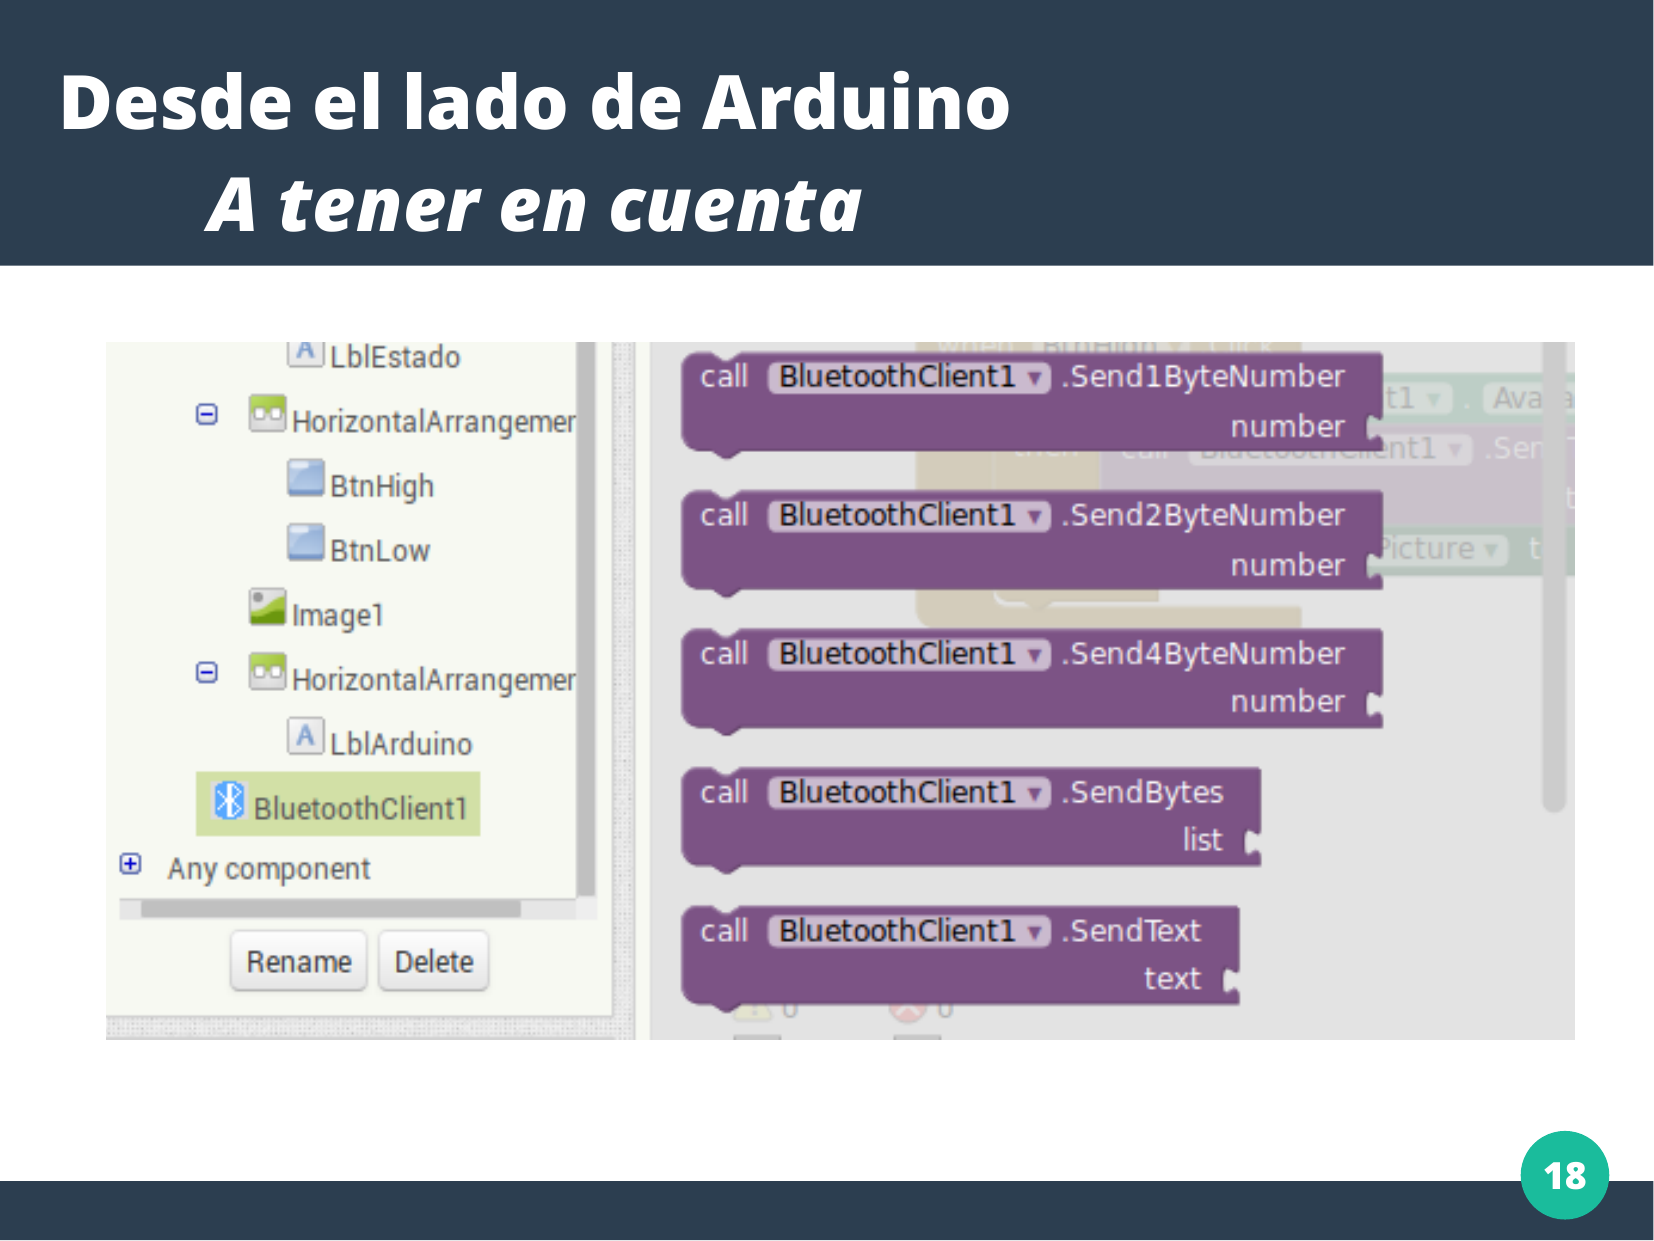

# Desde el lado de Arduino A tener en cuenta
18